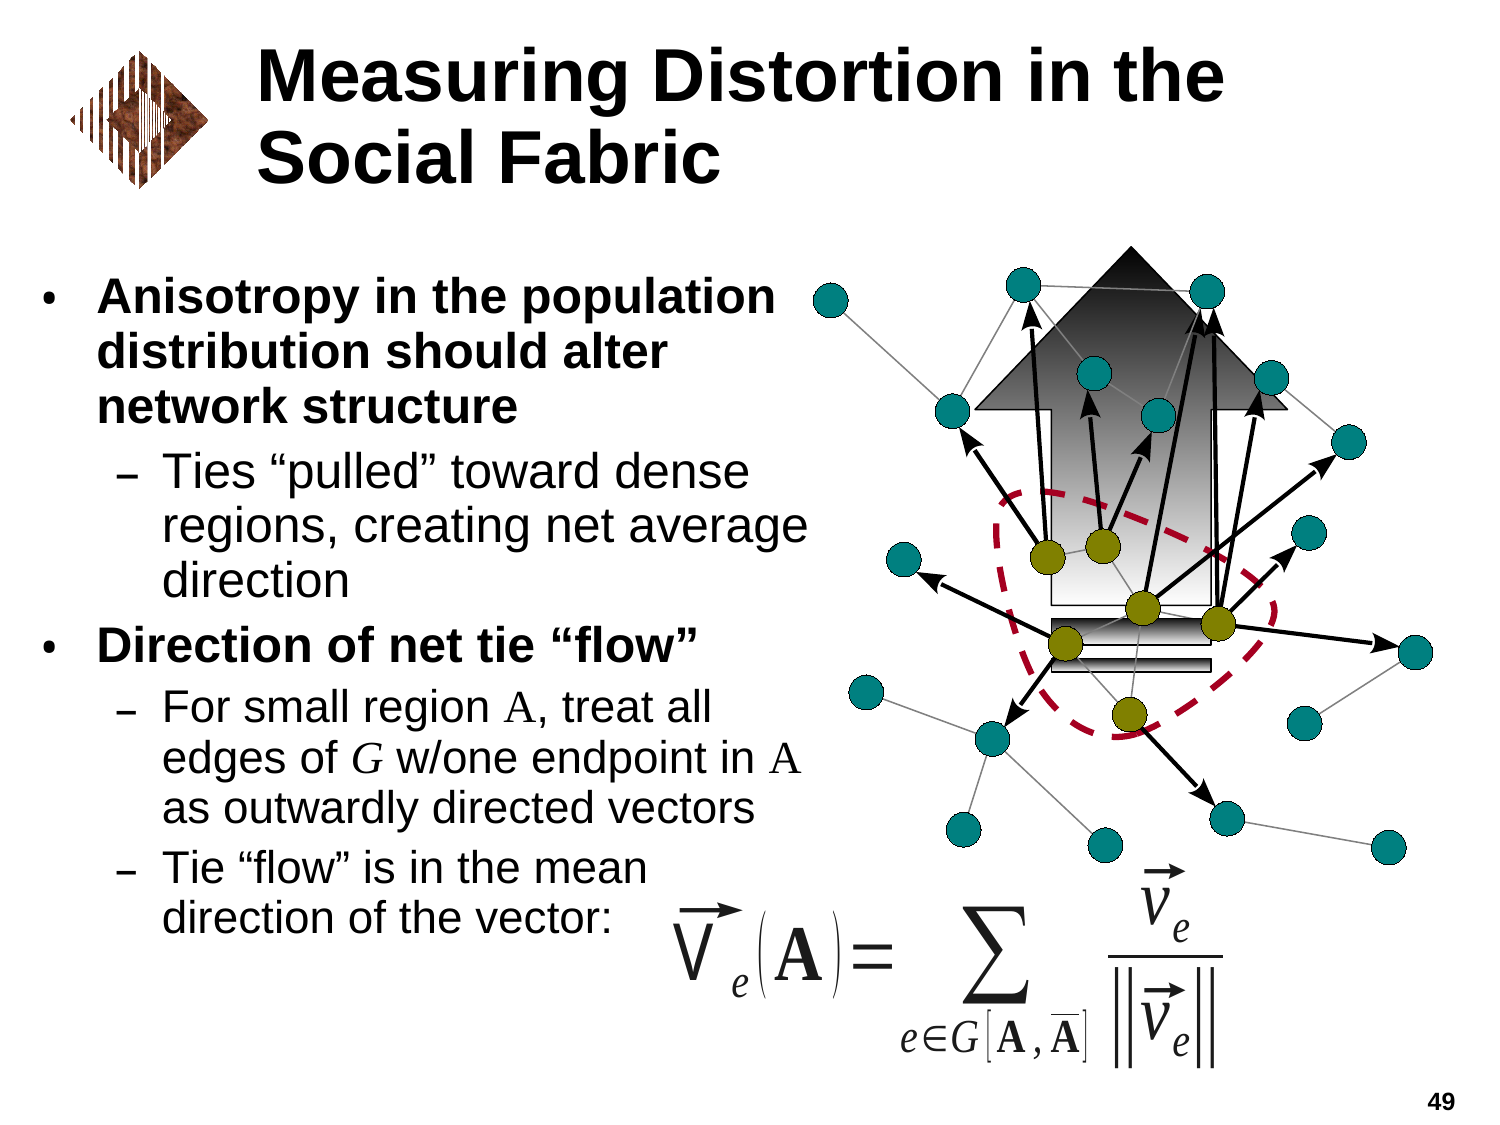

# Measuring Distortion in the Social Fabric
Anisotropy in the population distribution should alter network structure
Ties “pulled” toward dense regions, creating net average direction
Direction of net tie “flow”
For small region A, treat all edges of G w/one endpoint in A as outwardly directed vectors
Tie “flow” is in the mean direction of the vector: